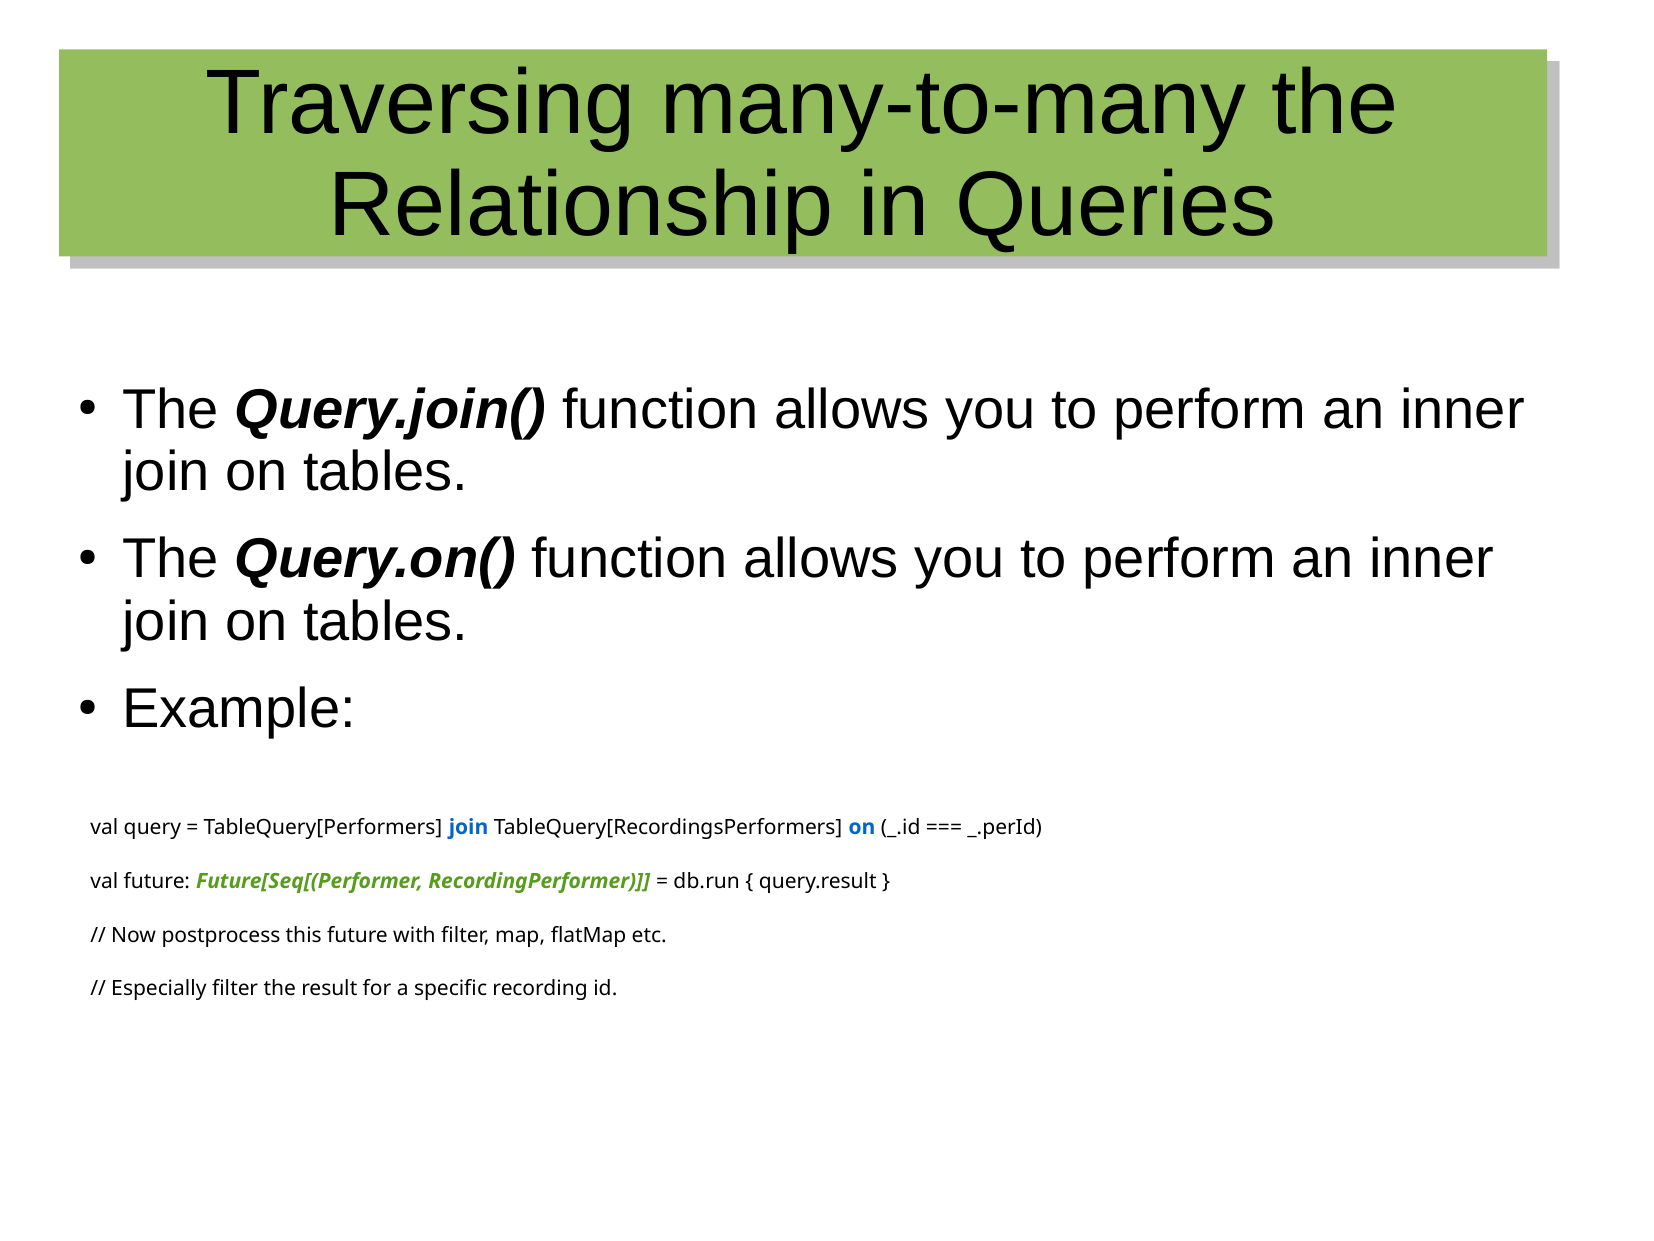

# Traversing many-to-many the Relationship in Queries
The Query.join() function allows you to perform an inner join on tables.
The Query.on() function allows you to perform an inner join on tables.
Example:
 val query = TableQuery[Performers] join TableQuery[RecordingsPerformers] on (_.id === _.perId)
 val future: Future[Seq[(Performer, RecordingPerformer)]] = db.run { query.result }
 // Now postprocess this future with filter, map, flatMap etc.
 // Especially filter the result for a specific recording id.